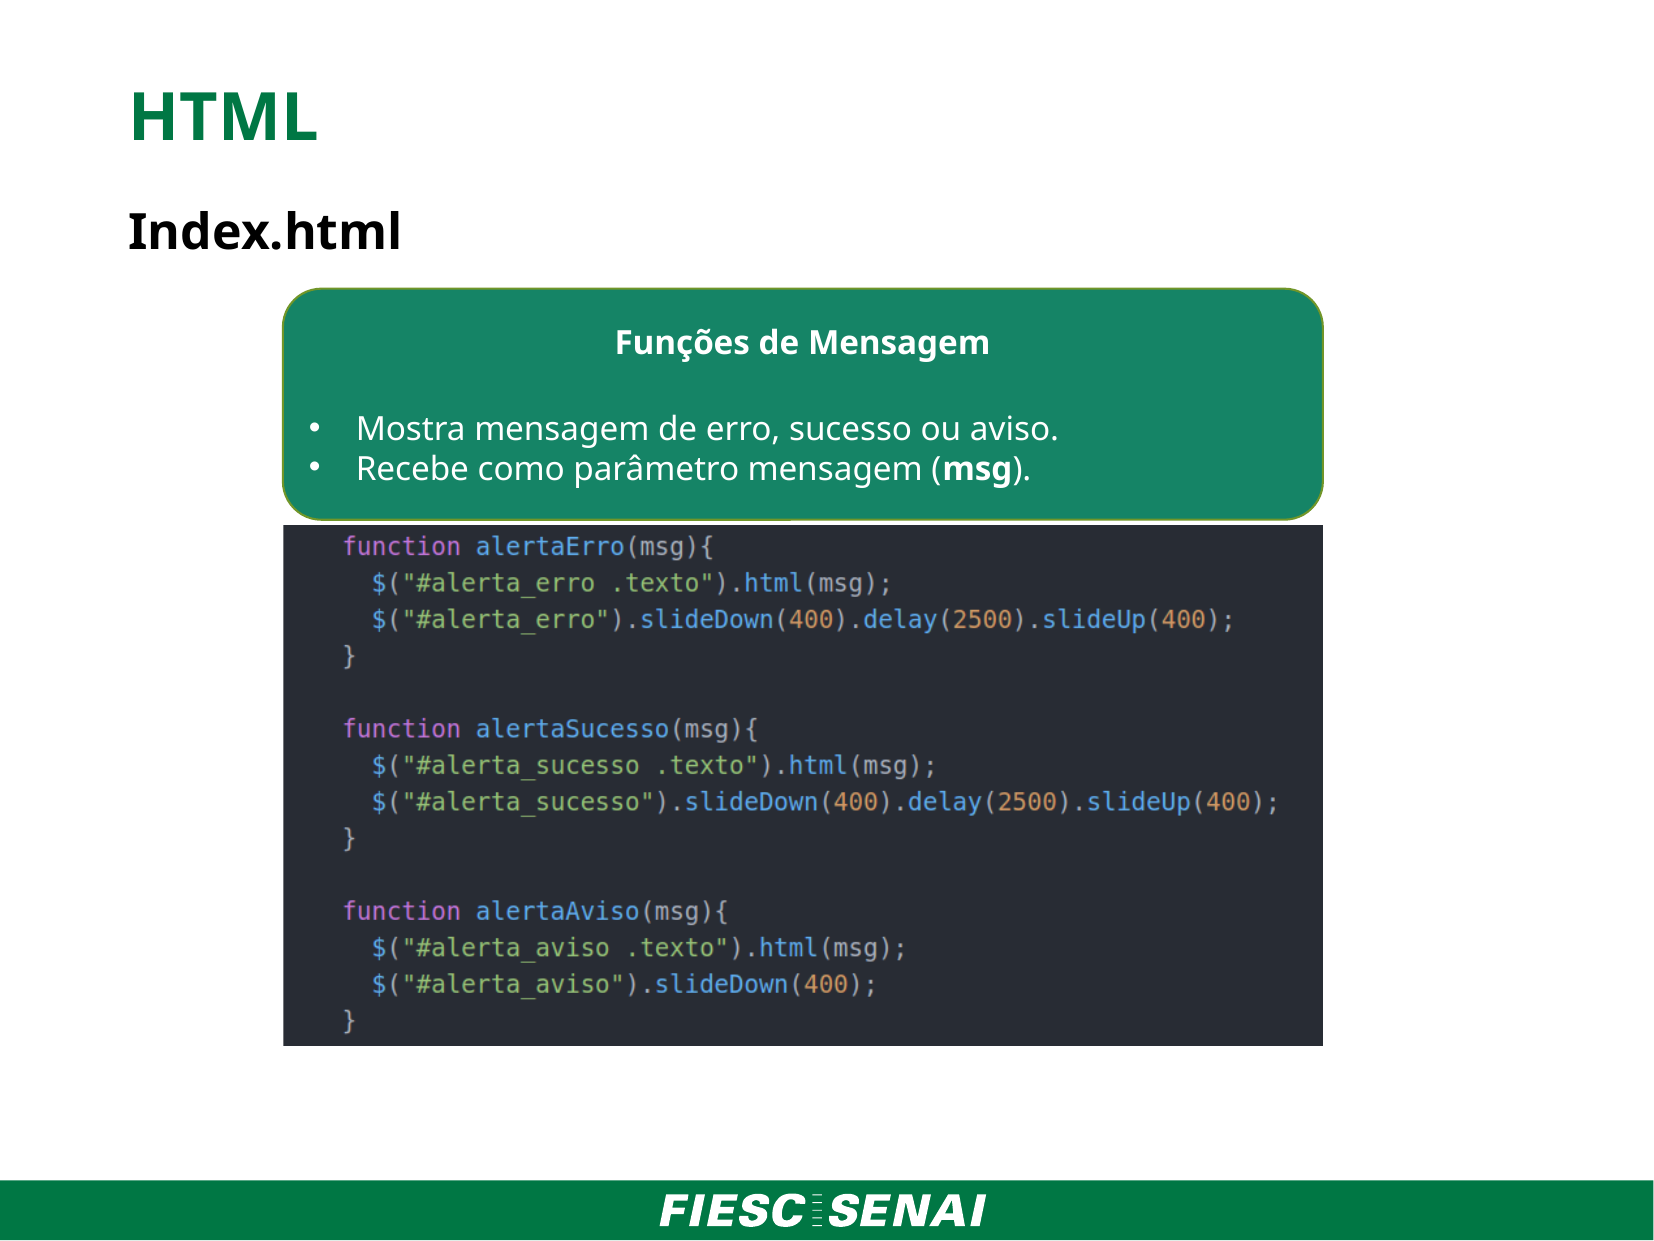

HTML
# Index.html
Funções de Mensagem
Mostra mensagem de erro, sucesso ou aviso.
Recebe como parâmetro mensagem (msg).